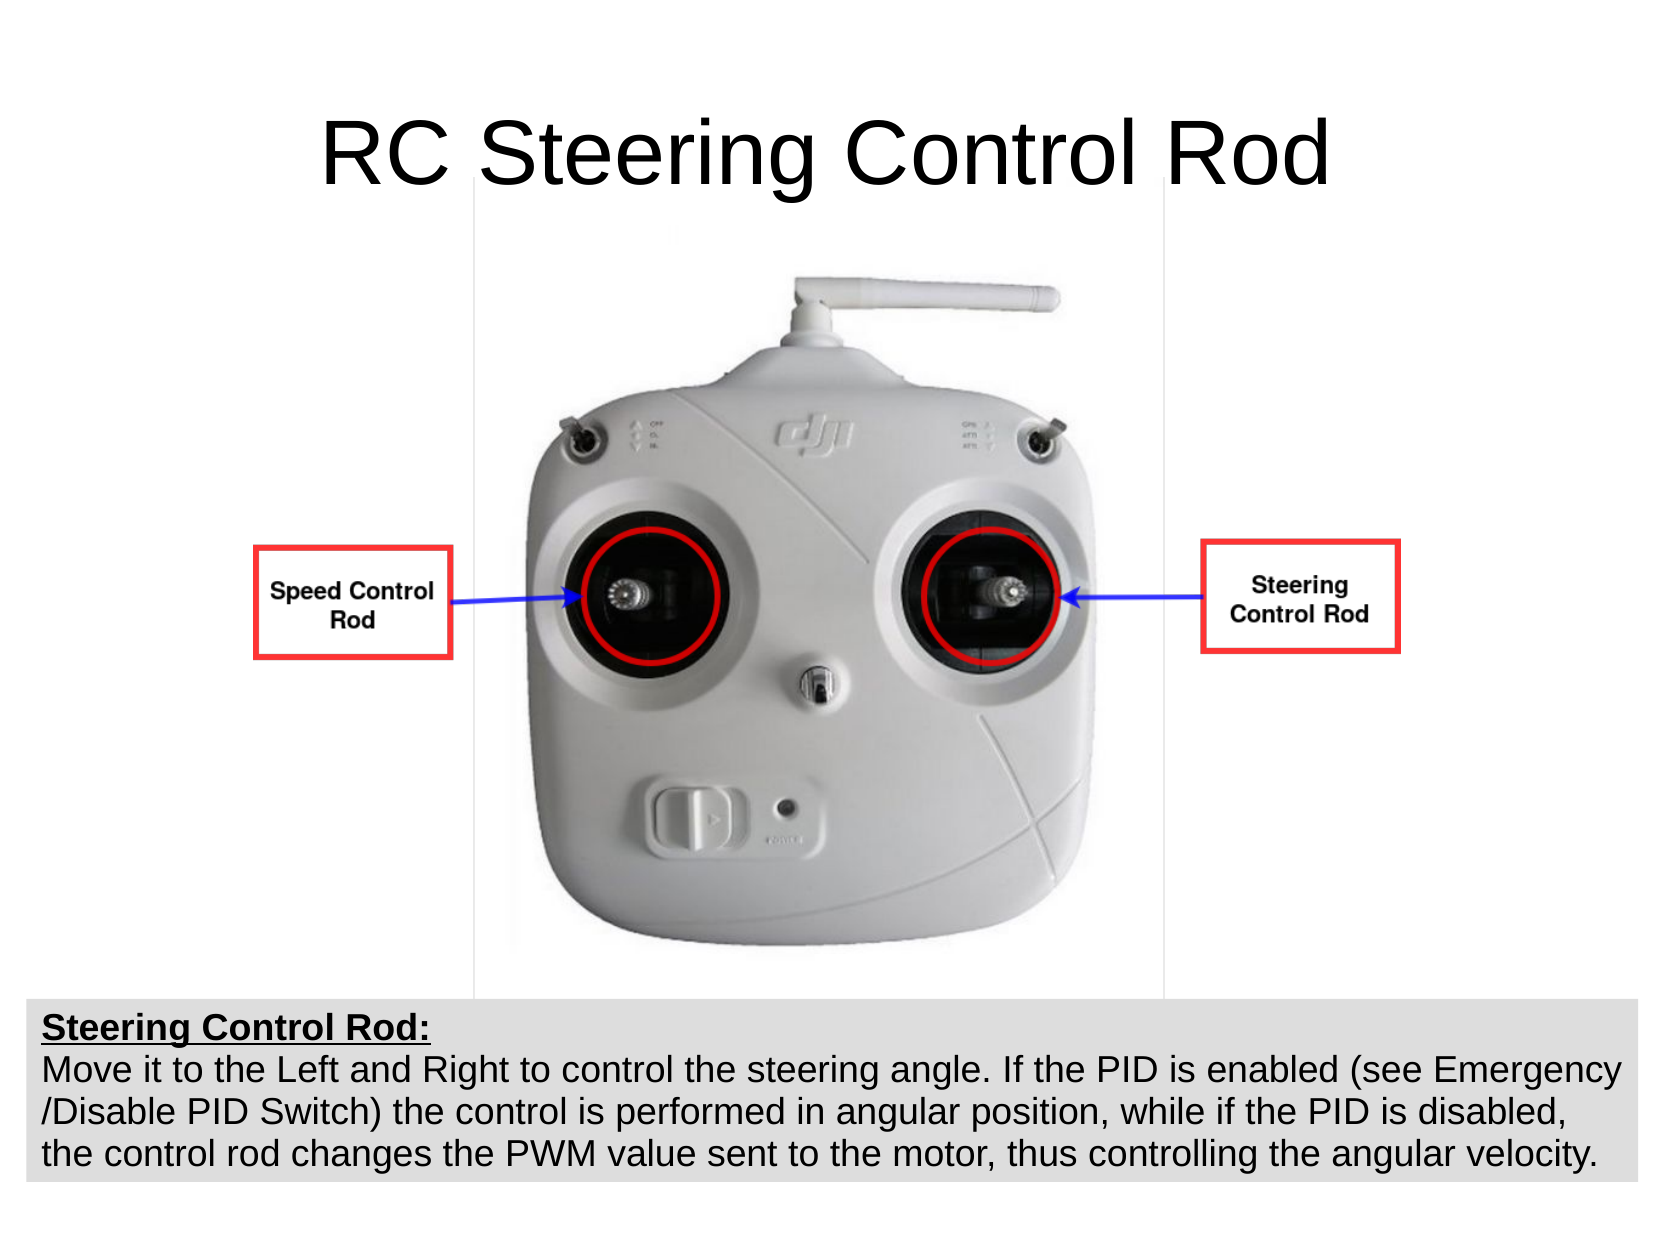

# RC Steering Control Rod
Steering Control Rod:
Move it to the Left and Right to control the steering angle. If the PID is enabled (see Emergency
/Disable PID Switch) the control is performed in angular position, while if the PID is disabled,
the control rod changes the PWM value sent to the motor, thus controlling the angular velocity.